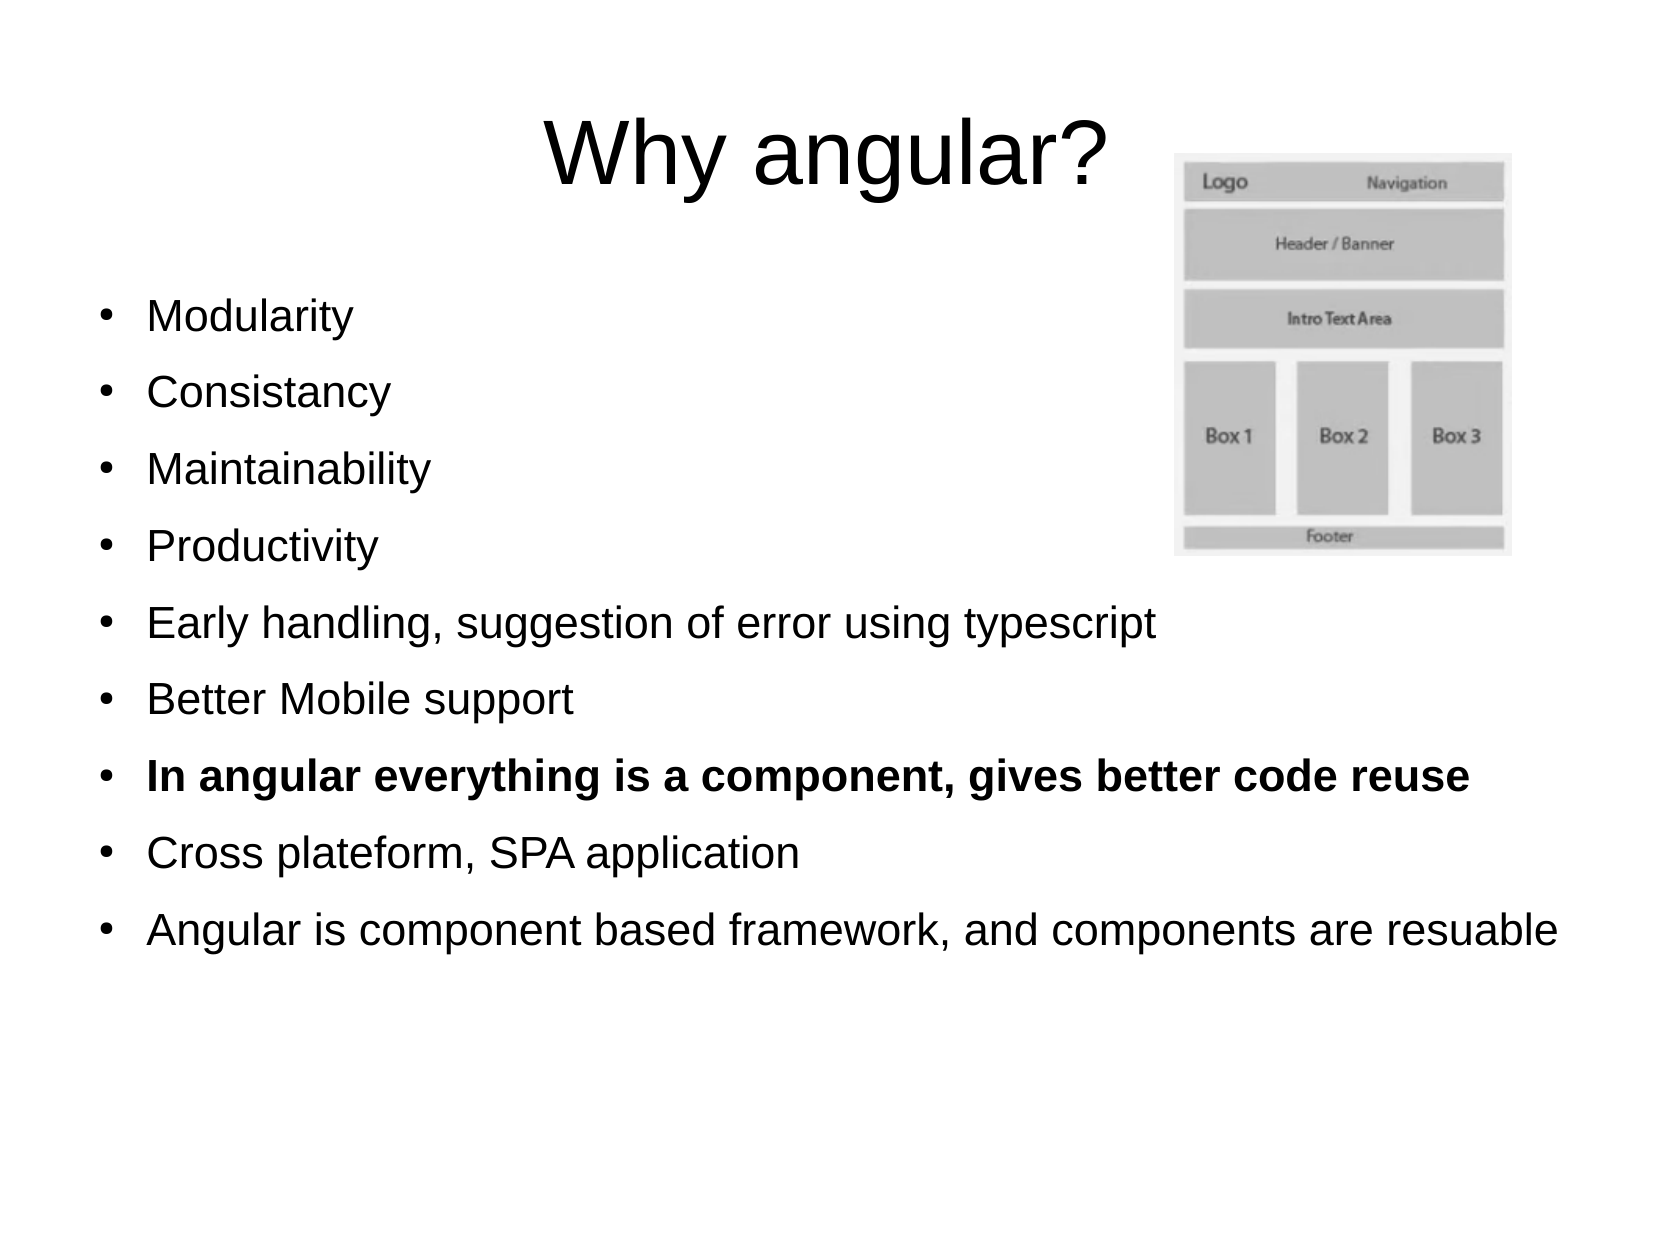

# Why angular?
Modularity
Consistancy
Maintainability
Productivity
Early handling, suggestion of error using typescript
Better Mobile support
In angular everything is a component, gives better code reuse
Cross plateform, SPA application
Angular is component based framework, and components are resuable